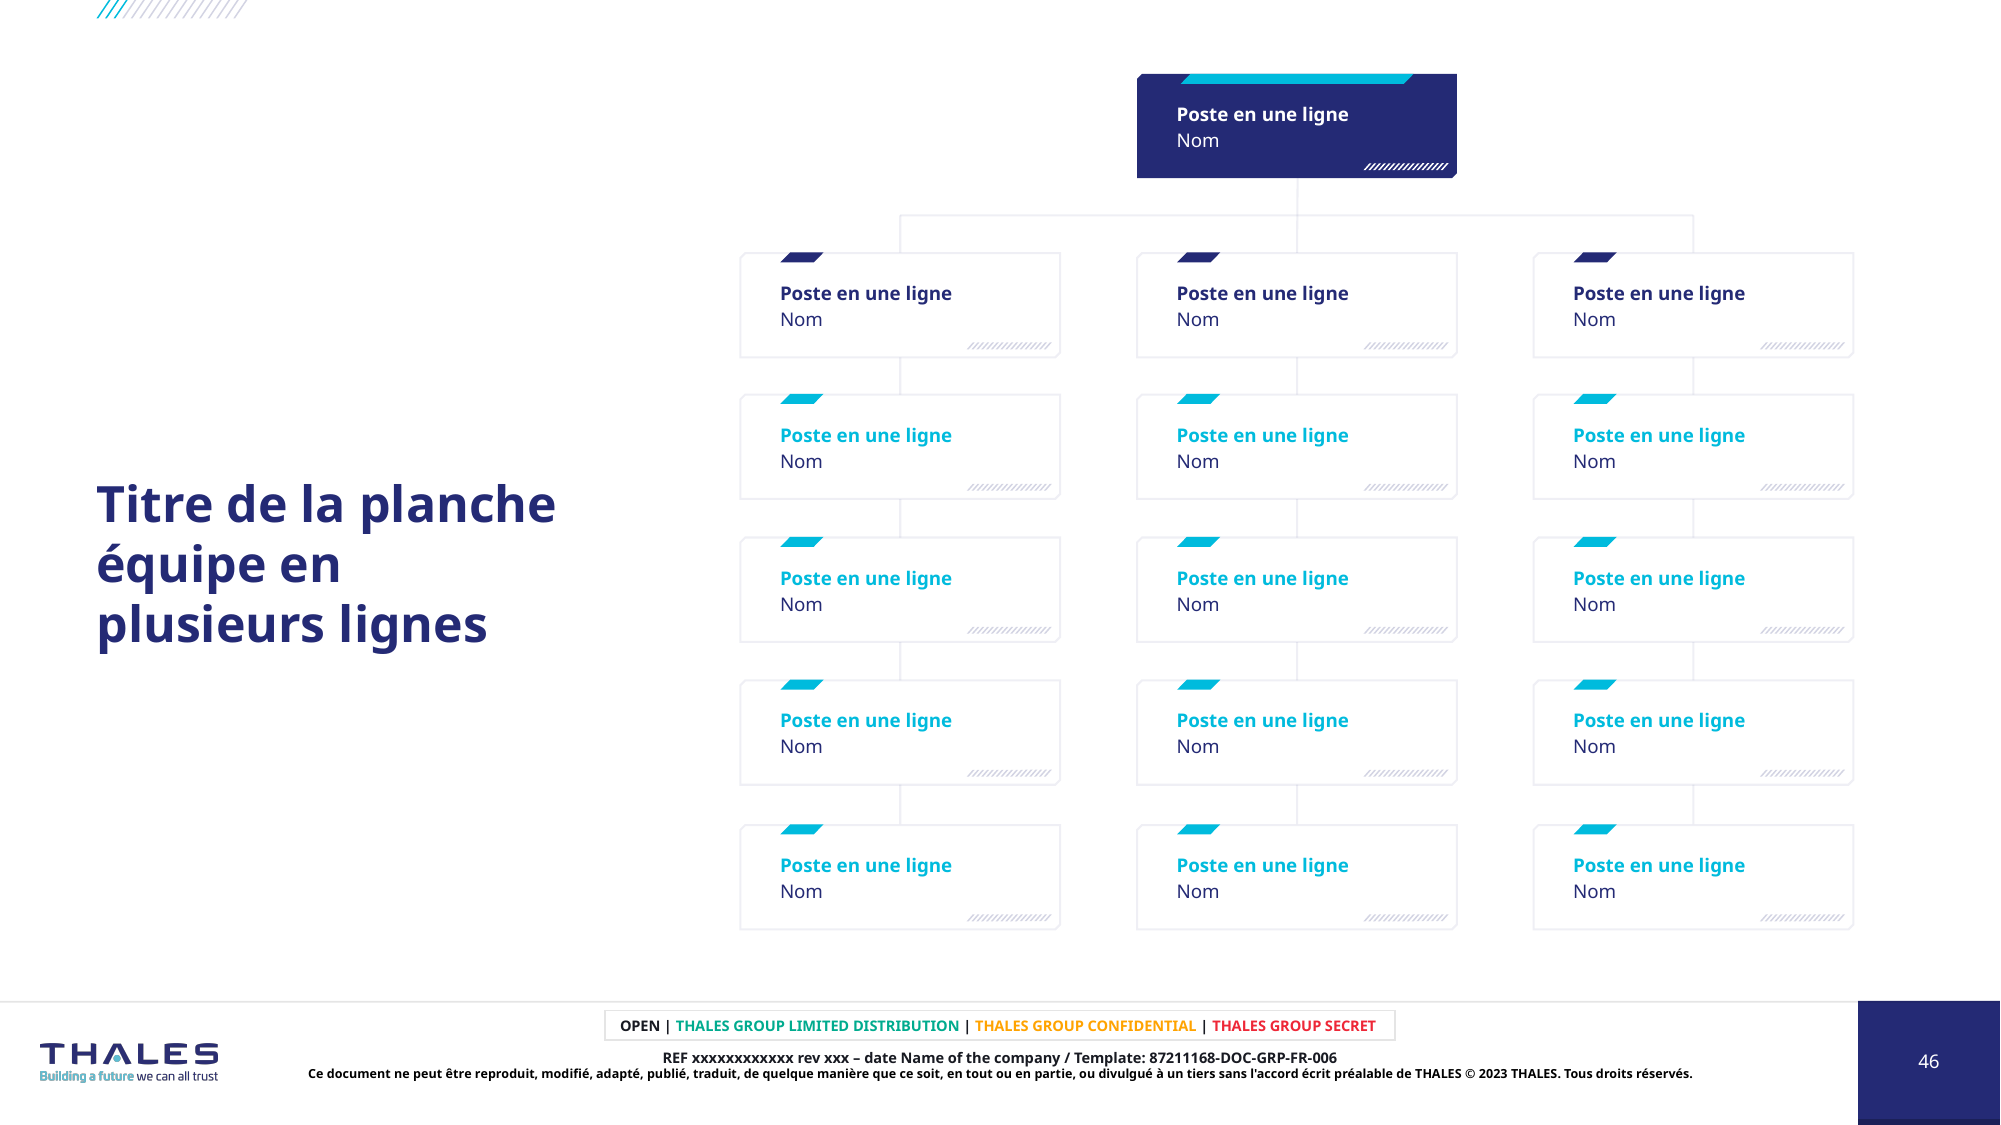

Poste en une ligne
Nom
Poste en une ligne
Nom
Poste en une ligne
Nom
Poste en une ligne
Nom
Poste en une ligne
Nom
Poste en une ligne
Nom
Poste en une ligne
Nom
# Titre de la planche équipe en plusieurs lignes
Poste en une ligne
Nom
Poste en une ligne
Nom
Poste en une ligne
Nom
Poste en une ligne
Nom
Poste en une ligne
Nom
Poste en une ligne
Nom
Poste en une ligne
Nom
Poste en une ligne
Nom
Poste en une ligne
Nom